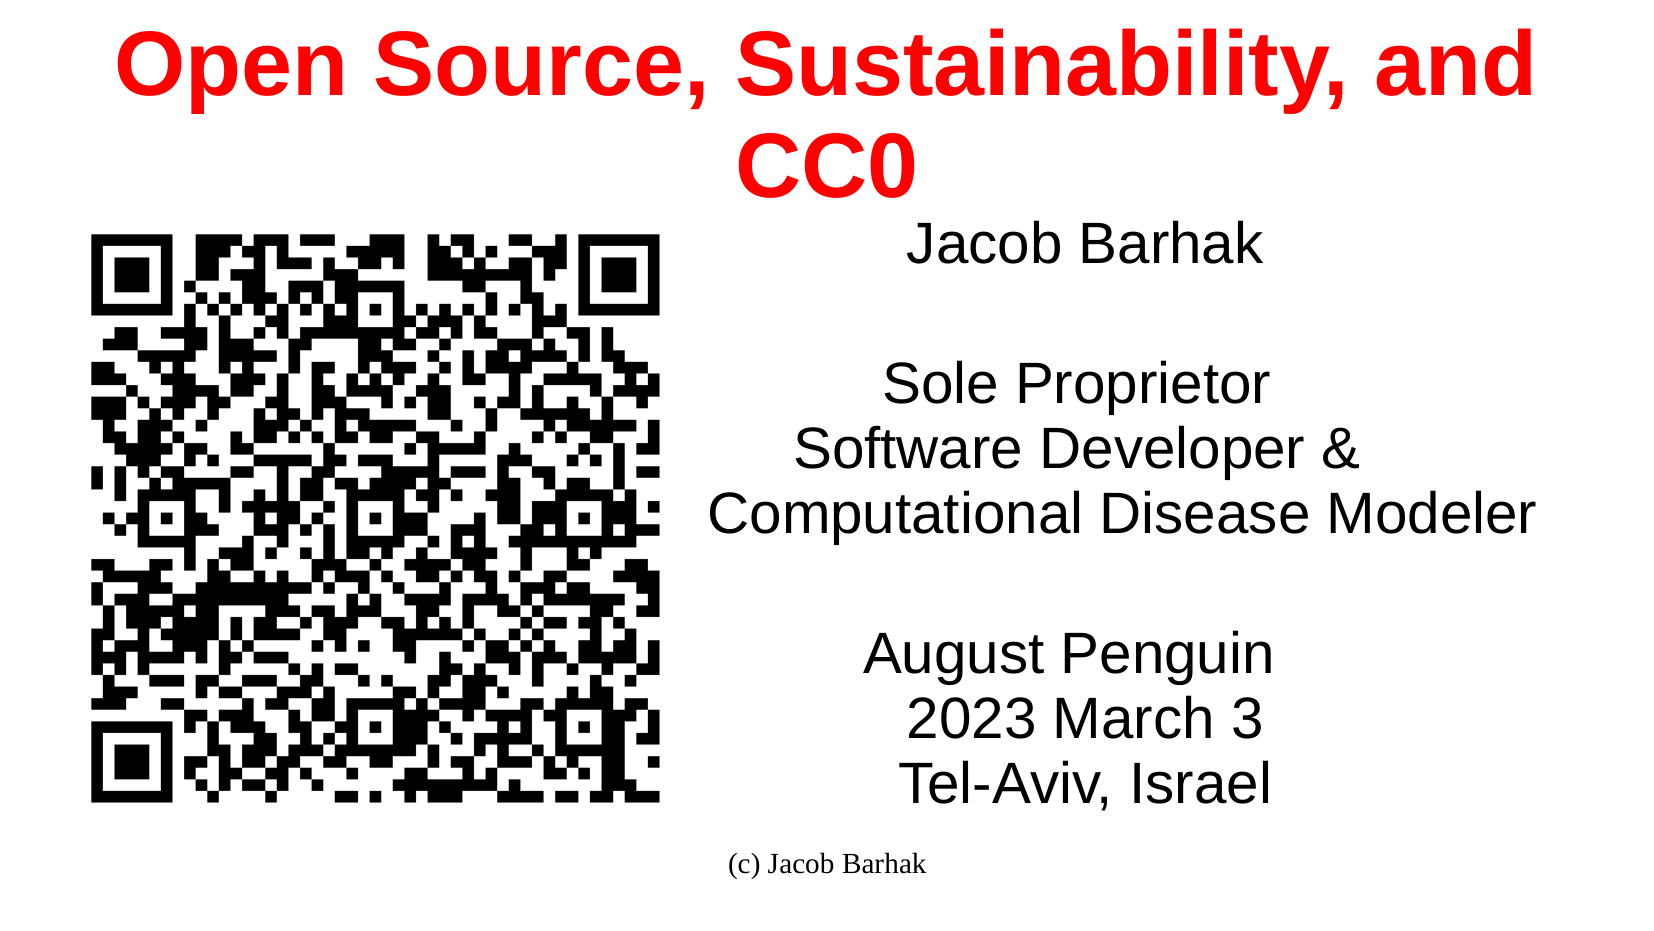

# Open Source, Sustainability, and CC0
Jacob Barhak
Sole Proprietor
Software Developer &
	Computational Disease Modeler
August Penguin
2023 March 3
Tel-Aviv, Israel